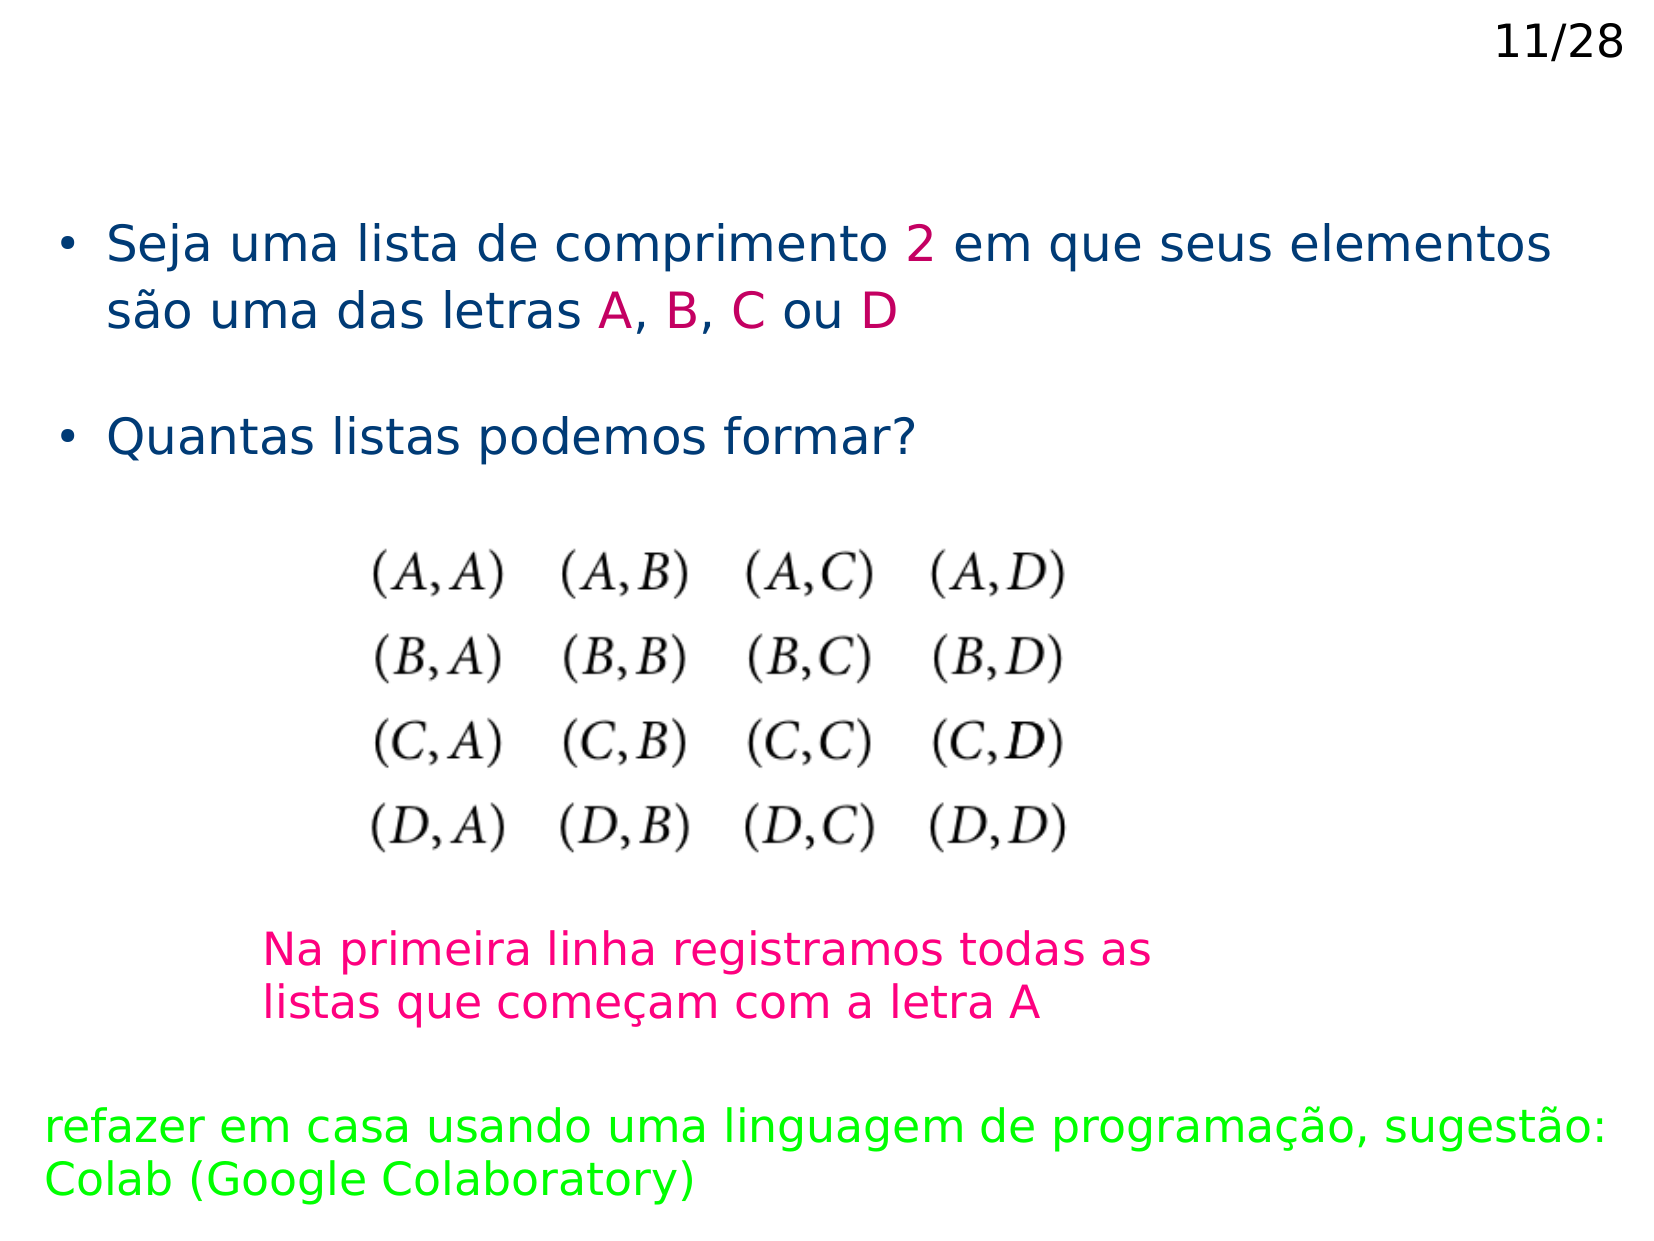

11
#
Seja uma lista de comprimento 2 em que seus elementos são uma das letras A, B, C ou D
Quantas listas podemos formar?
Na primeira linha registramos todas as
listas que começam com a letra A
refazer em casa usando uma linguagem de programação, sugestão: Colab (Google Colaboratory)